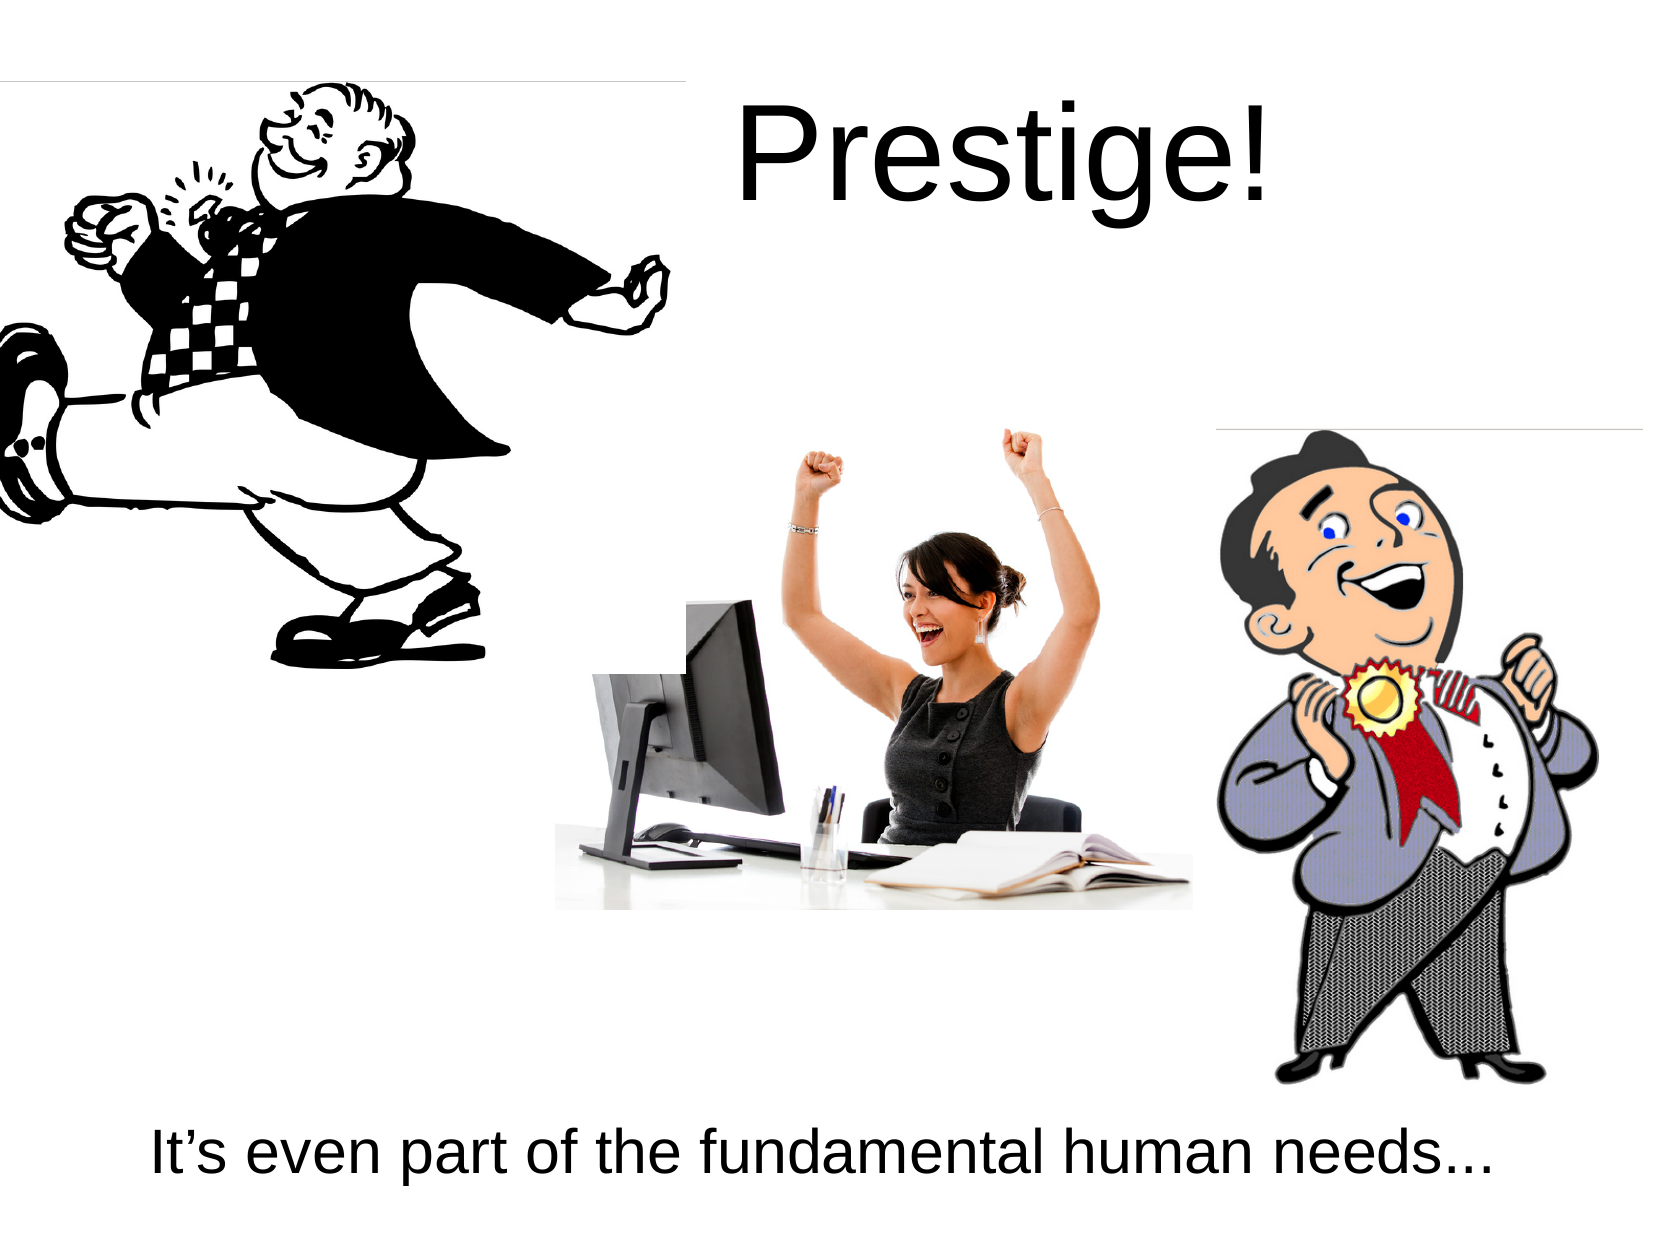

# Prestige!
It’s even part of the fundamental human needs...